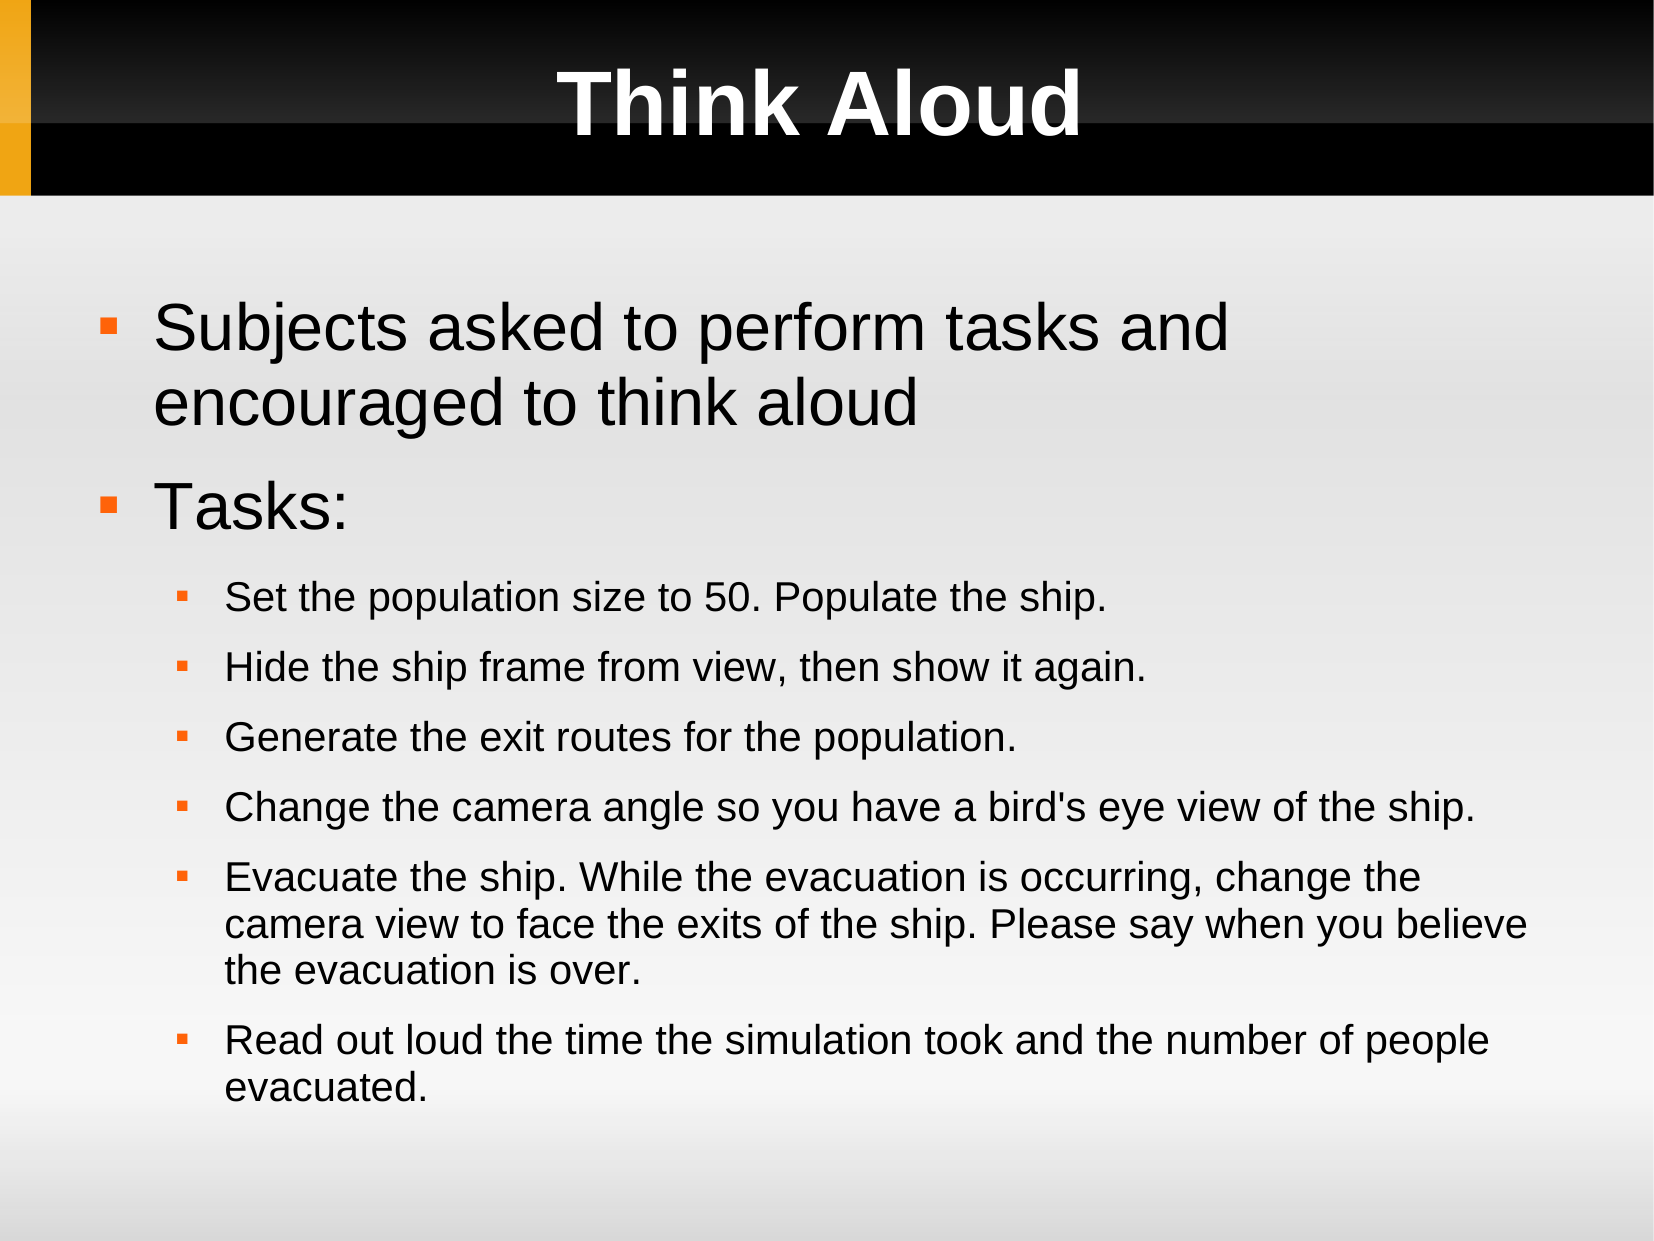

# Think Aloud
Subjects asked to perform tasks and encouraged to think aloud
Tasks:
Set the population size to 50. Populate the ship.
Hide the ship frame from view, then show it again.
Generate the exit routes for the population.
Change the camera angle so you have a bird's eye view of the ship.
Evacuate the ship. While the evacuation is occurring, change the camera view to face the exits of the ship. Please say when you believe the evacuation is over.
Read out loud the time the simulation took and the number of people evacuated.